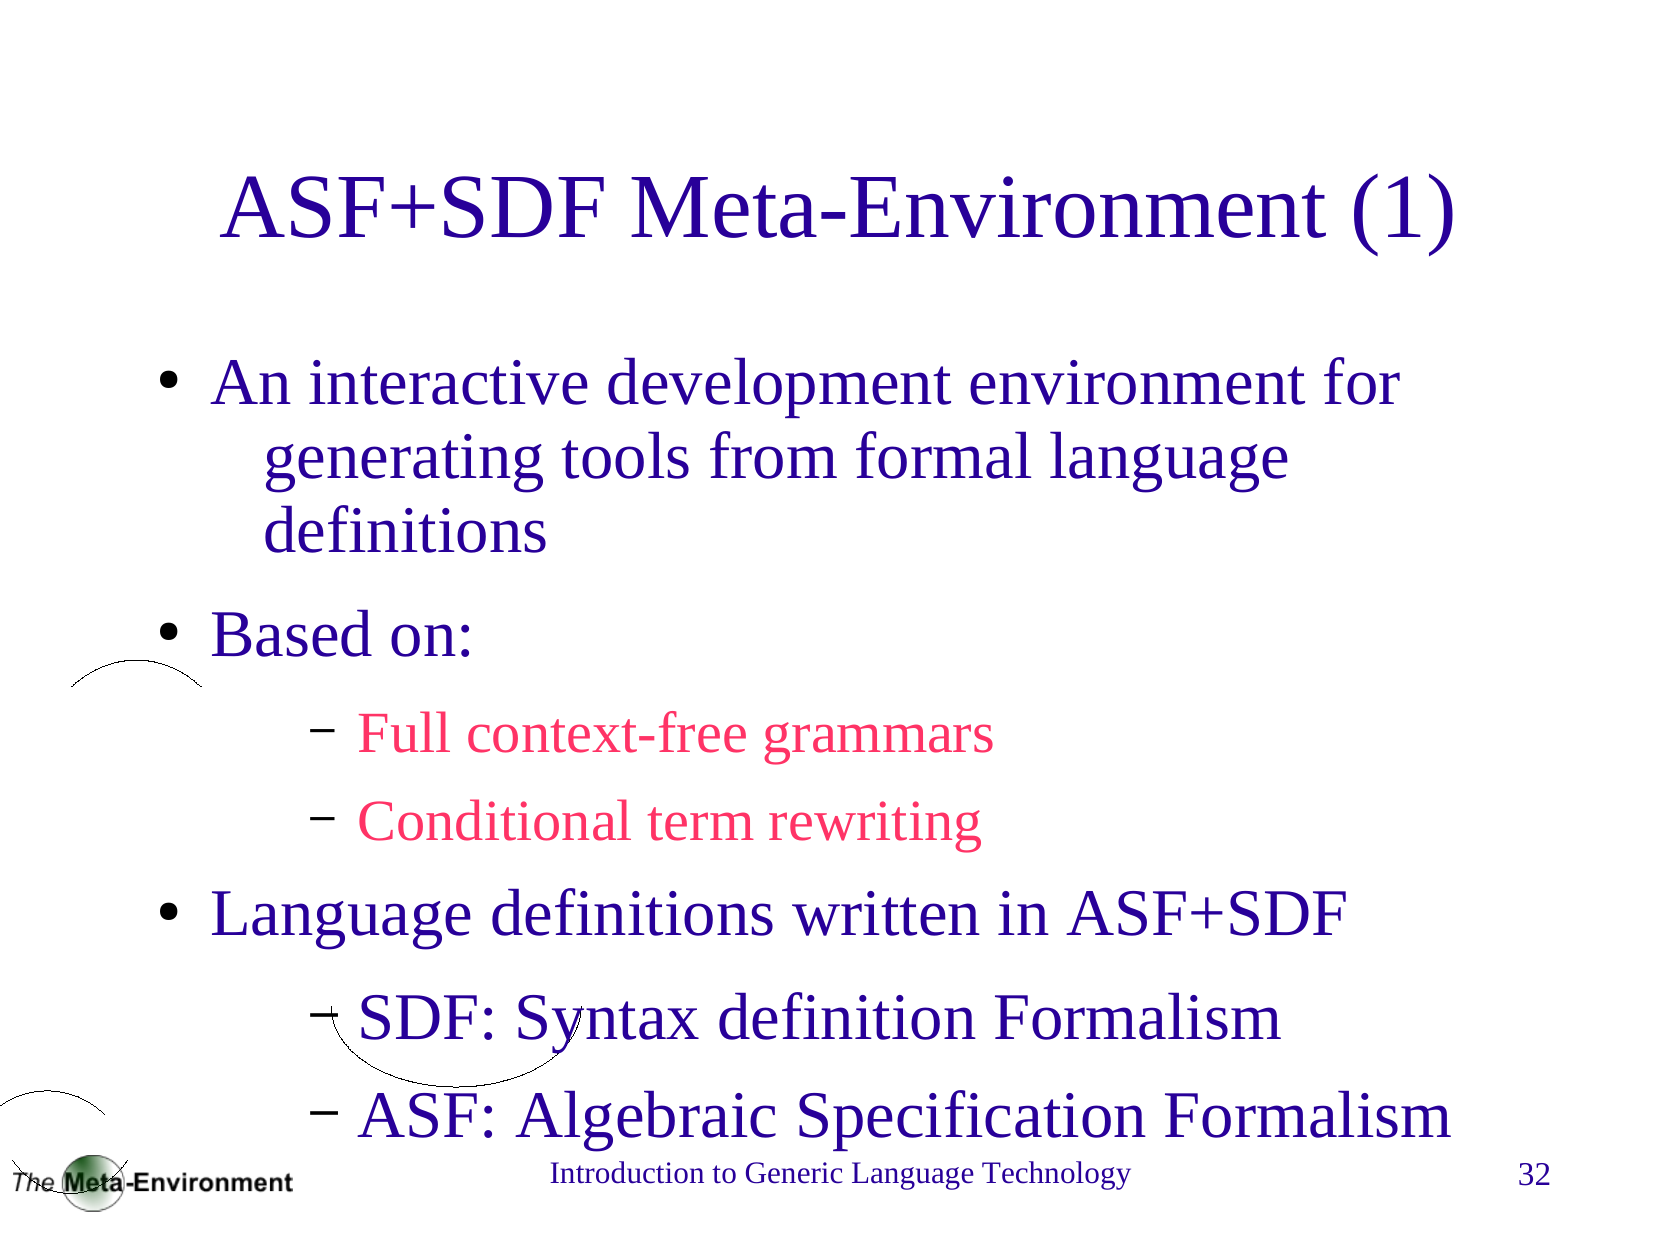

# ASF+SDF Meta-Environment (1)
An interactive development environment for generating tools from formal language definitions
Based on:
Full context-free grammars
Conditional term rewriting
Language definitions written in ASF+SDF
SDF: Syntax definition Formalism
ASF: Algebraic Specification Formalism